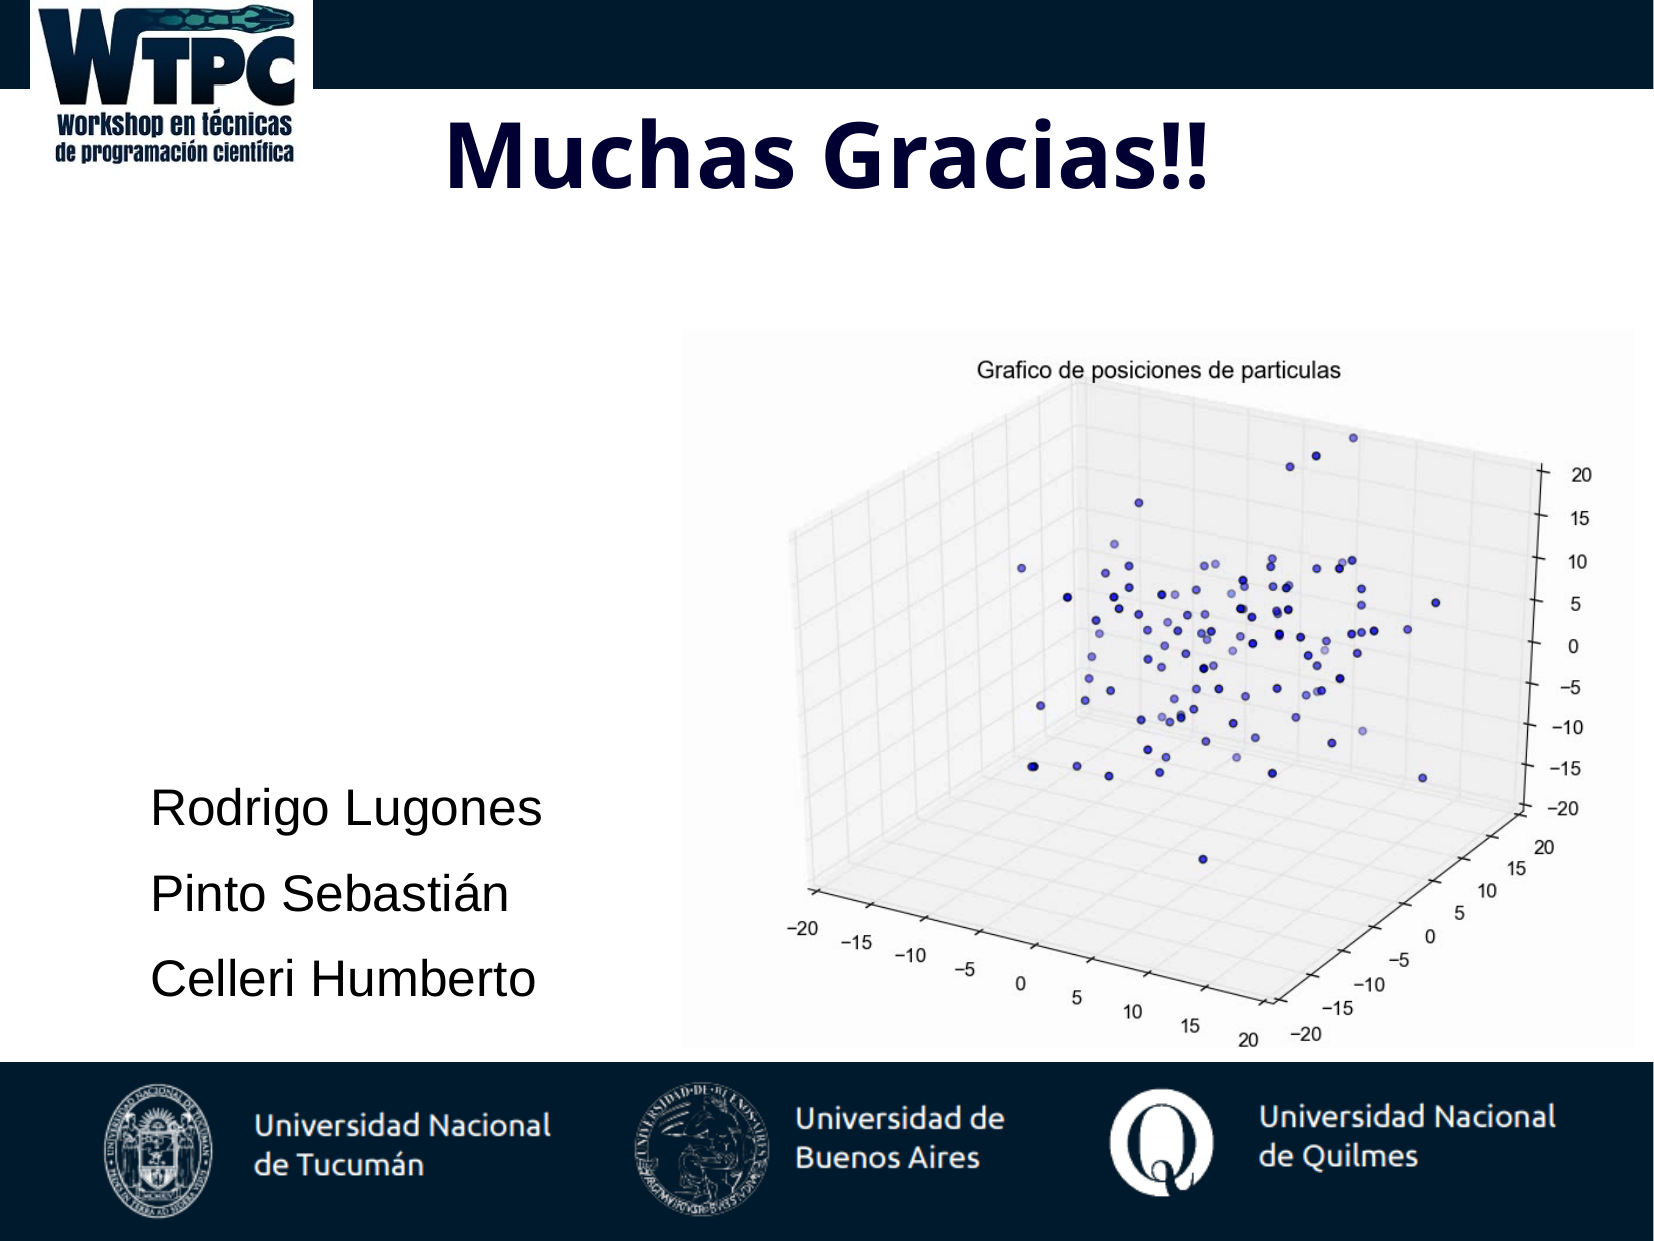

# Muchas Gracias!!
Rodrigo Lugones
Pinto Sebastián
Celleri Humberto